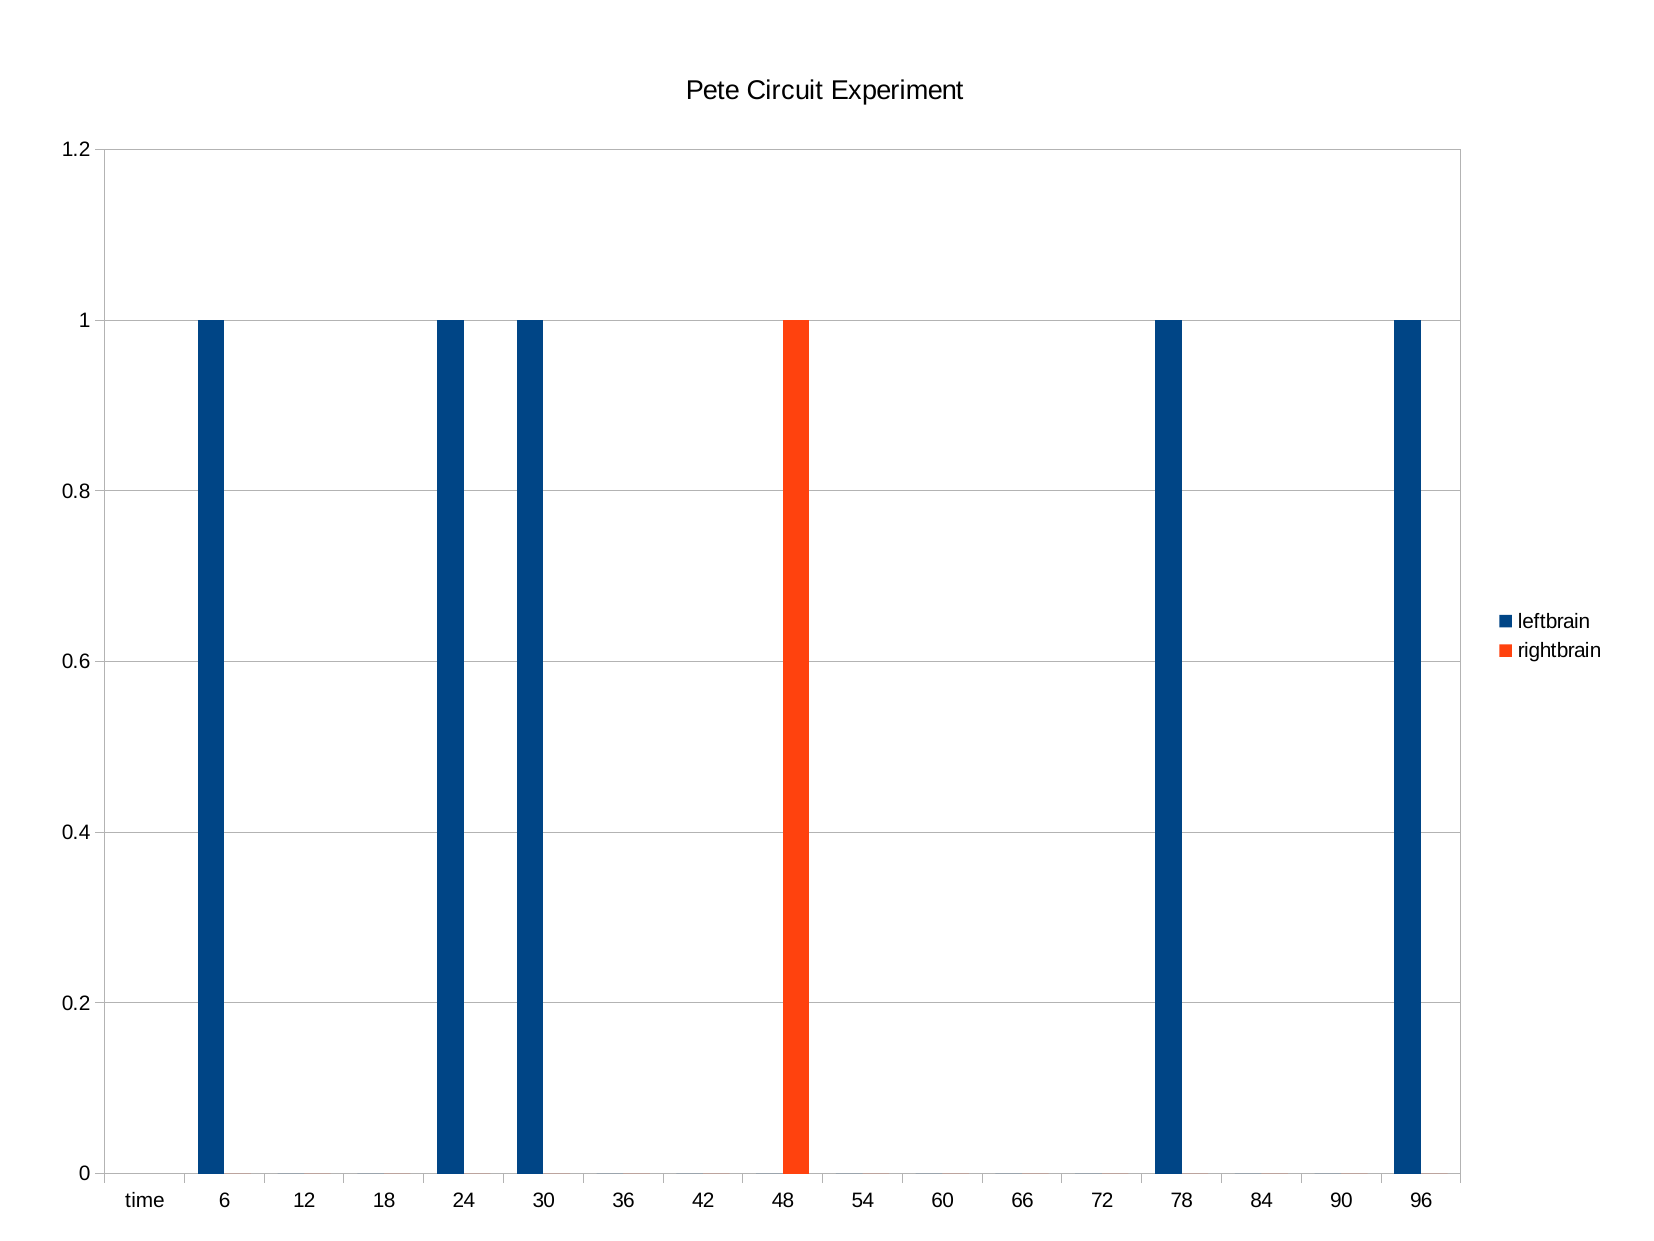

### Chart: Pete Circuit Experiment
| Category | leftbrain | rightbrain |
|---|---|---|
| time | None | None |
| 6 | 1.0 | 0.0 |
| 12 | 0.0 | 0.0 |
| 18 | 0.0 | 0.0 |
| 24 | 1.0 | 0.0 |
| 30 | 1.0 | 0.0 |
| 36 | 0.0 | 0.0 |
| 42 | 0.0 | 0.0 |
| 48 | 0.0 | 1.0 |
| 54 | 0.0 | 0.0 |
| 60 | 0.0 | 0.0 |
| 66 | 0.0 | 0.0 |
| 72 | 0.0 | 0.0 |
| 78 | 1.0 | 0.0 |
| 84 | 0.0 | 0.0 |
| 90 | 0.0 | 0.0 |
| 96 | 1.0 | 0.0 |